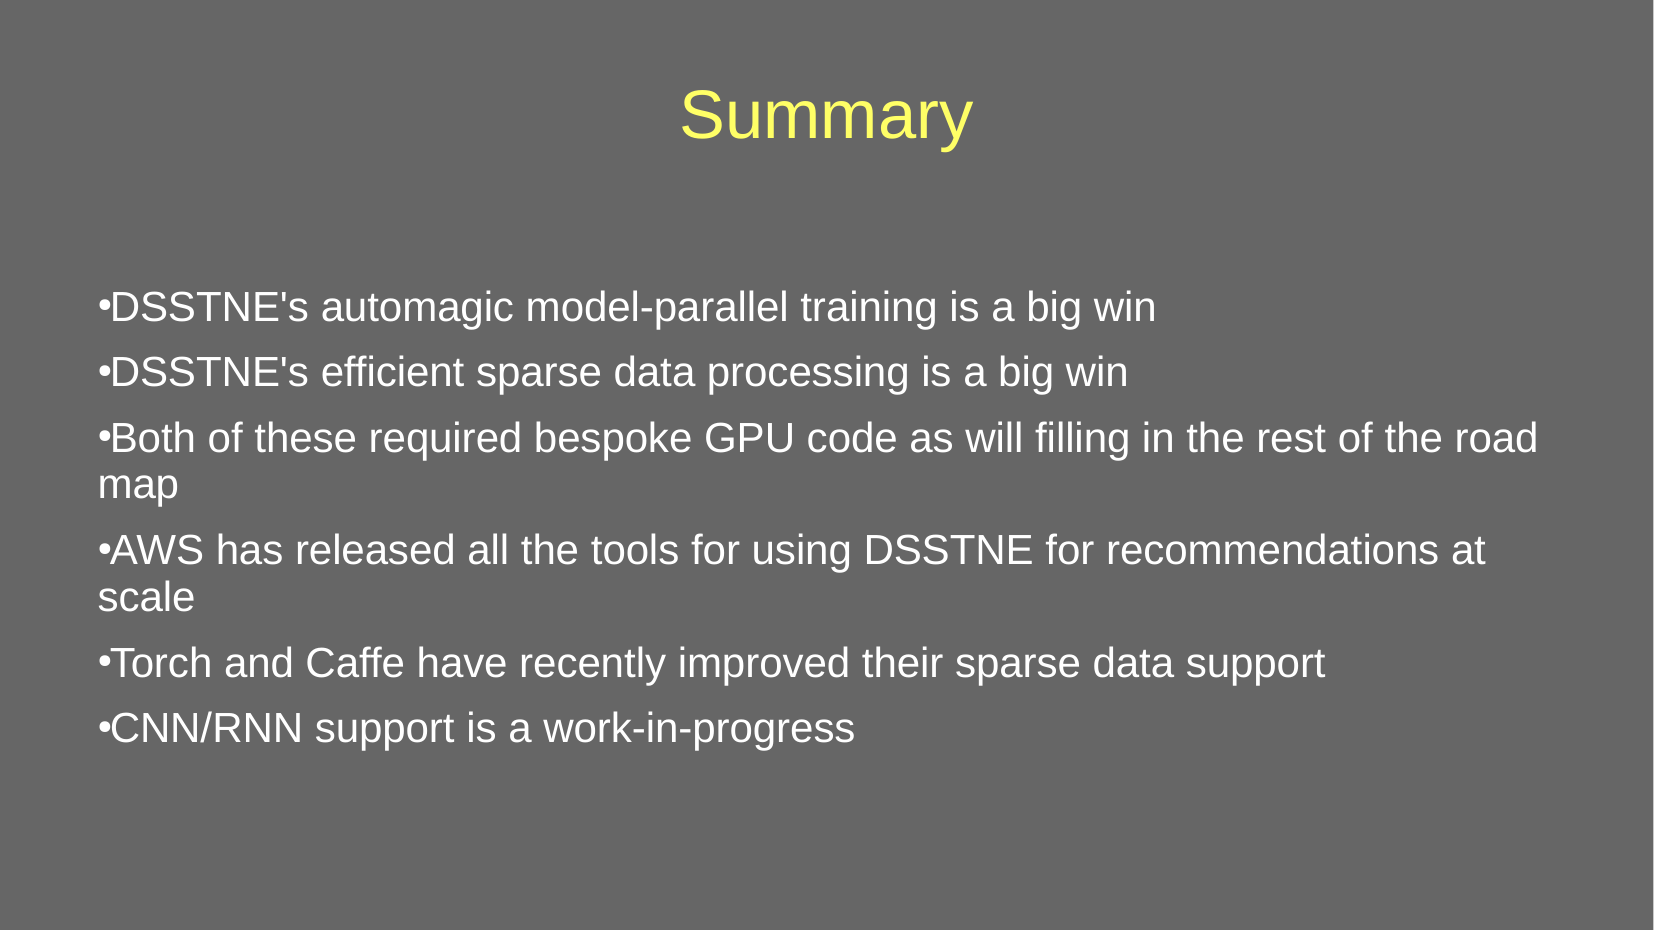

# Summary
DSSTNE's automagic model-parallel training is a big win
DSSTNE's efficient sparse data processing is a big win
Both of these required bespoke GPU code as will filling in the rest of the road map
AWS has released all the tools for using DSSTNE for recommendations at scale
Torch and Caffe have recently improved their sparse data support
CNN/RNN support is a work-in-progress